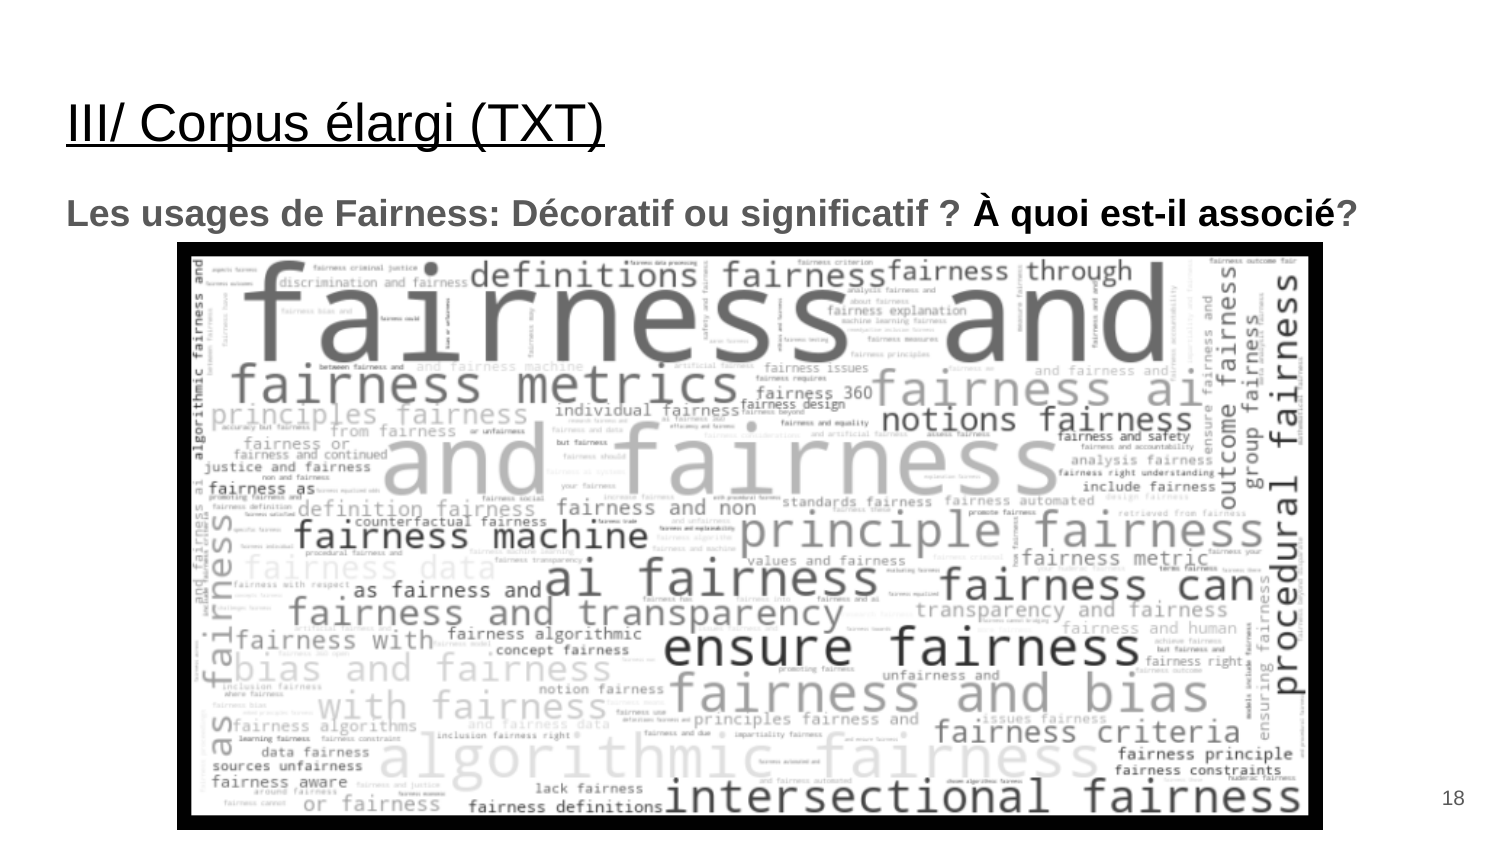

# III/ Corpus élargi (TXT)
Les usages de Fairness: Décoratif ou significatif ? À quoi est-il associé?